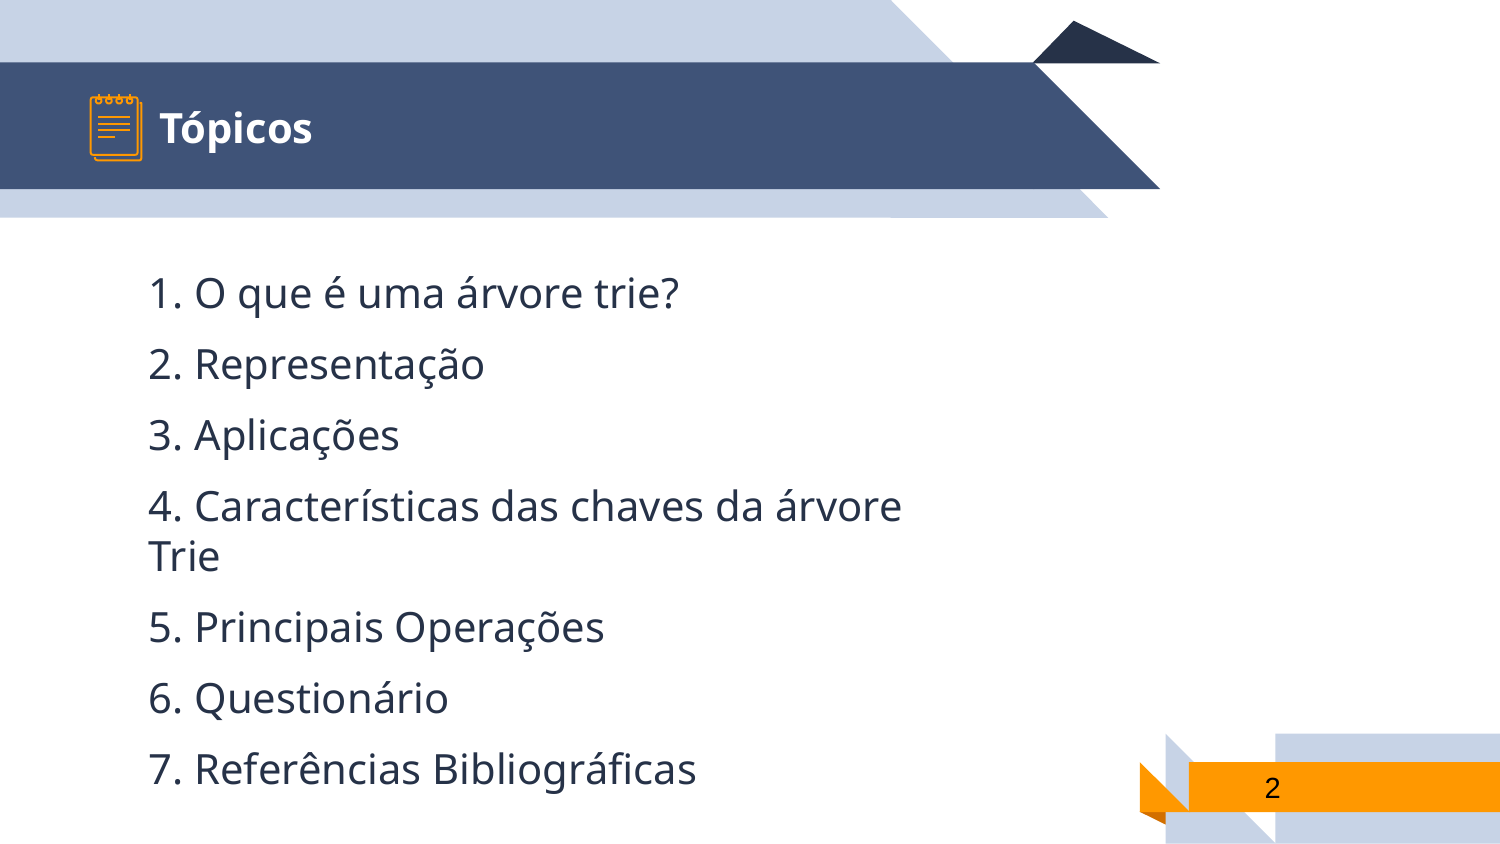

# Tópicos
1. O que é uma árvore trie?
2. Representação
3. Aplicações
4. Características das chaves da árvore Trie
5. Principais Operações
6. Questionário
7. Referências Bibliográficas